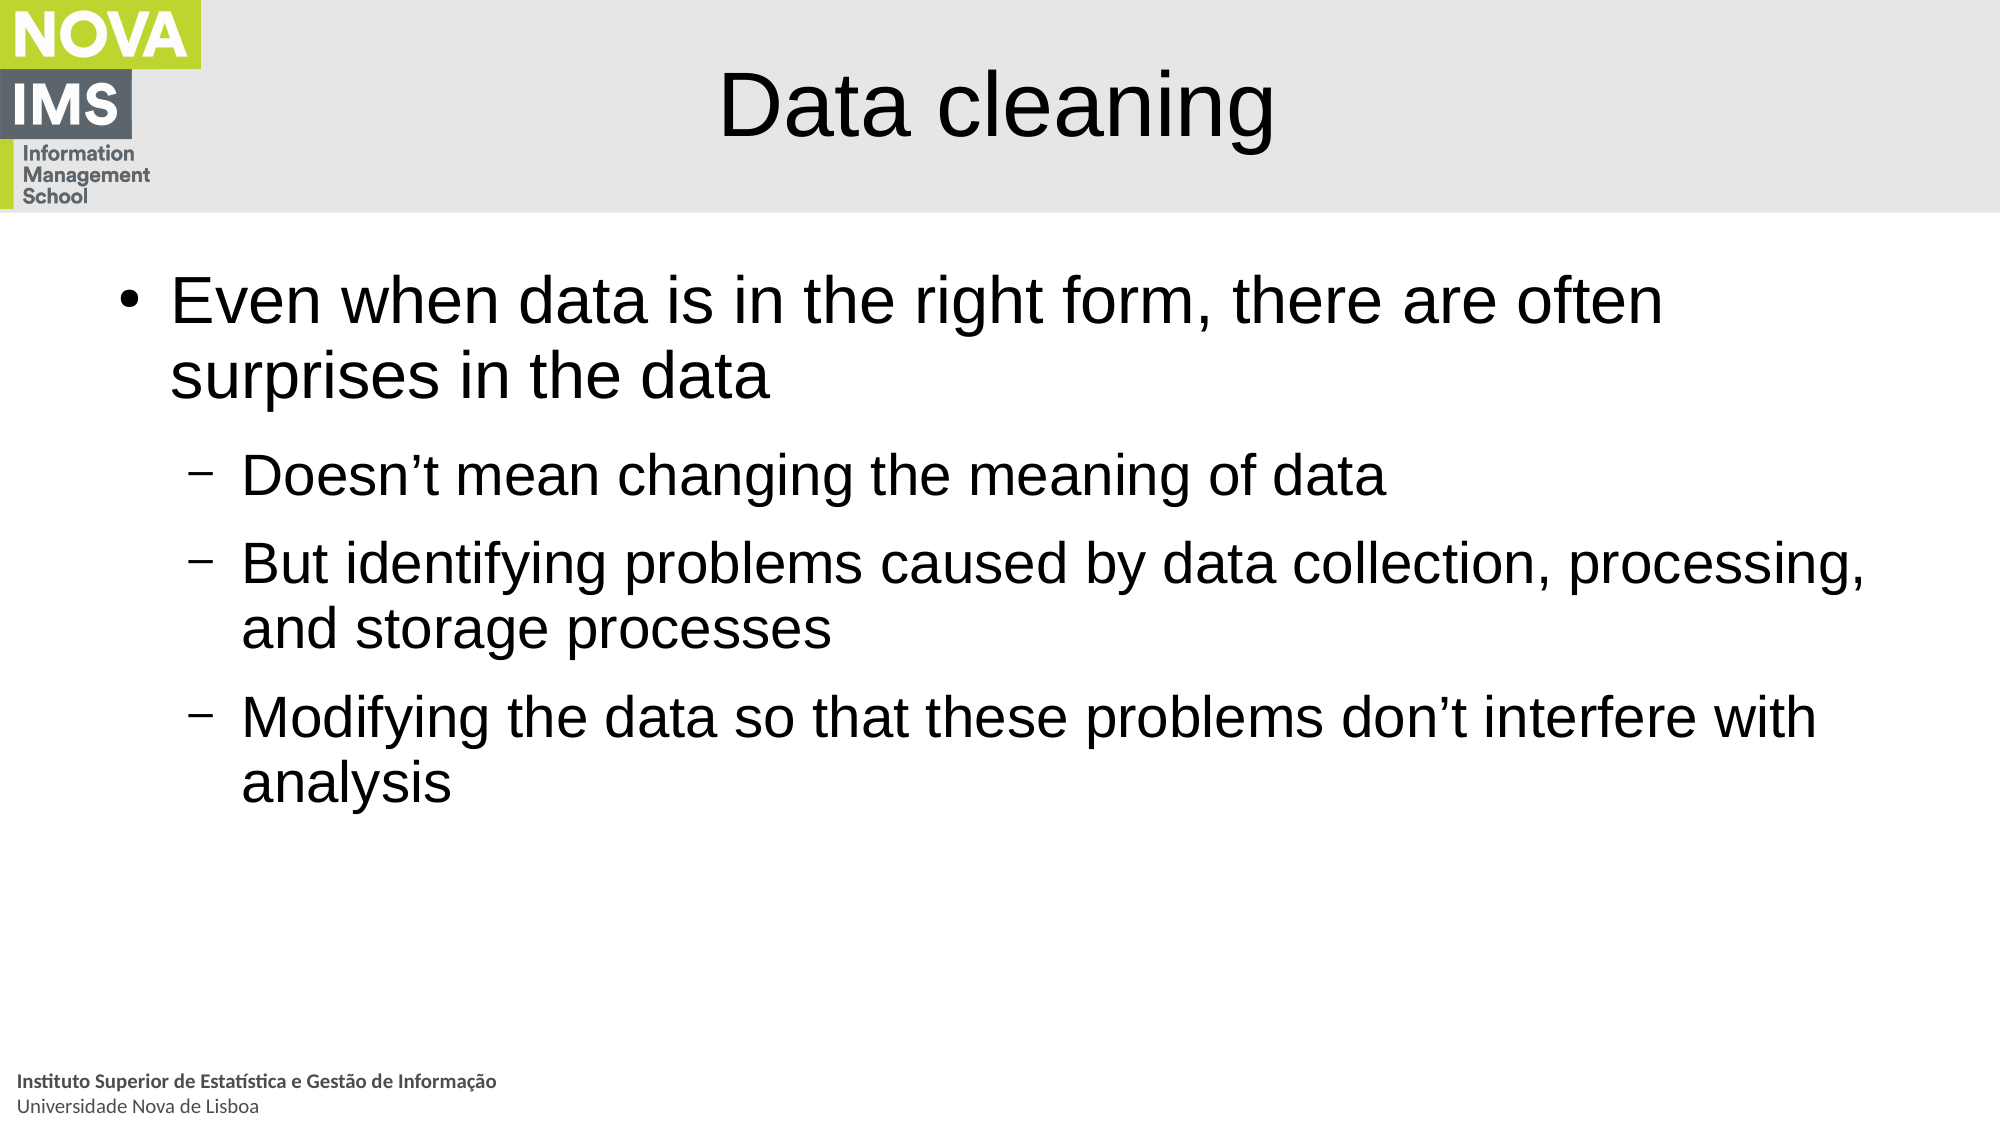

# Data cleaning
Even when data is in the right form, there are often surprises in the data
Doesn’t mean changing the meaning of data
But identifying problems caused by data collection, processing, and storage processes
Modifying the data so that these problems don’t interfere with analysis